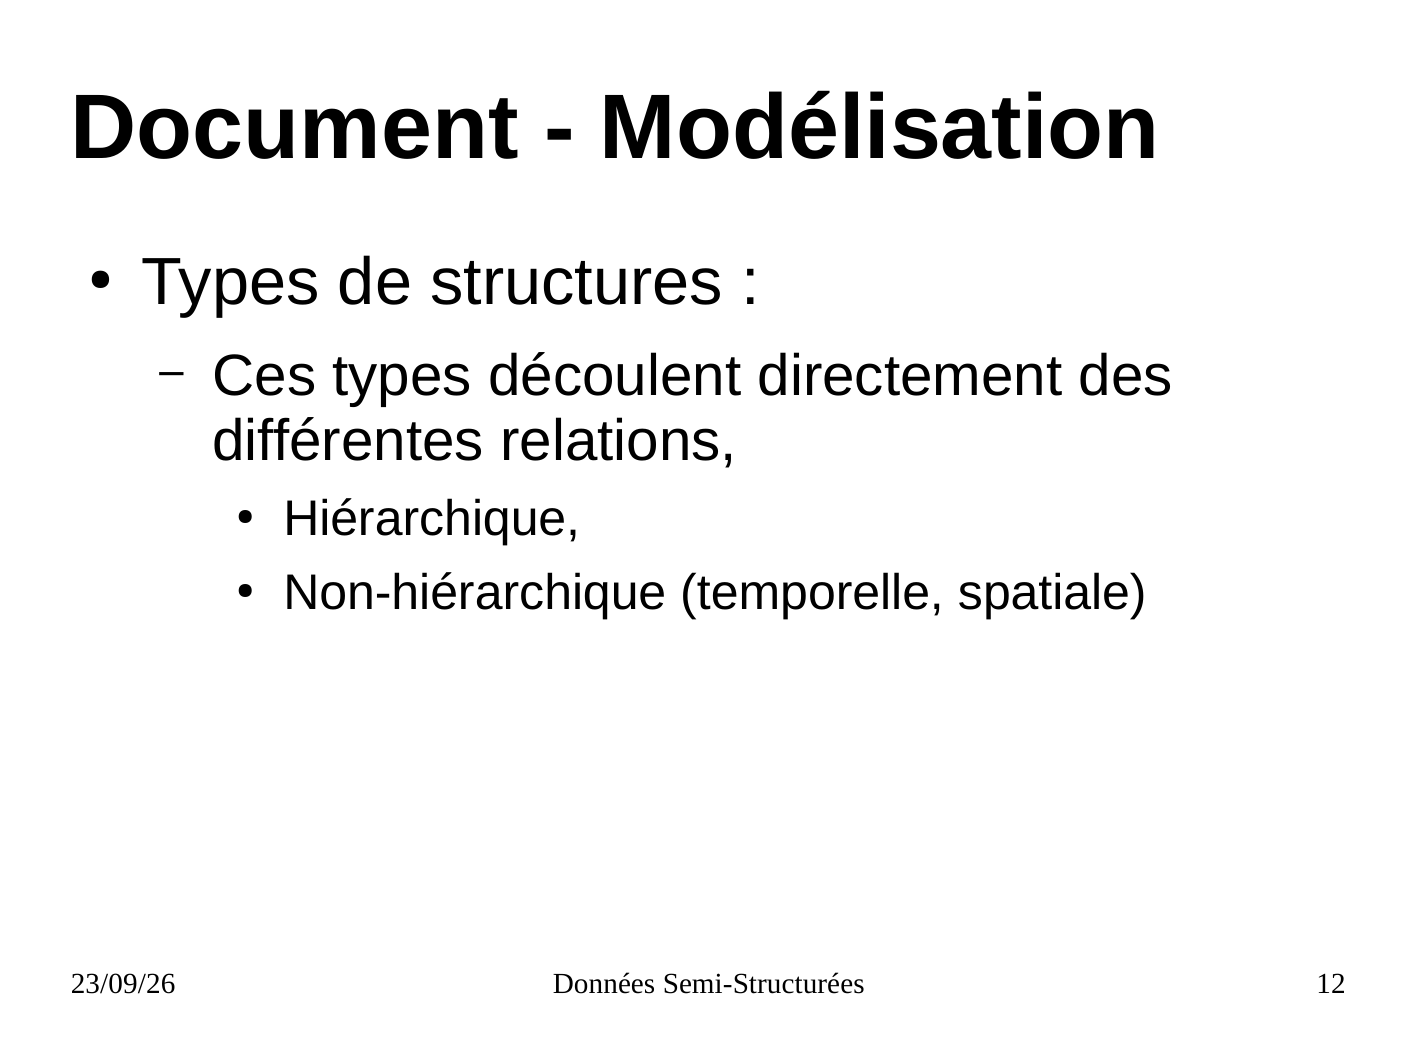

# Document - Modélisation
Types de structures :
Ces types découlent directement des différentes relations,
Hiérarchique,
Non-hiérarchique (temporelle, spatiale)
Données Semi-Structurées
12